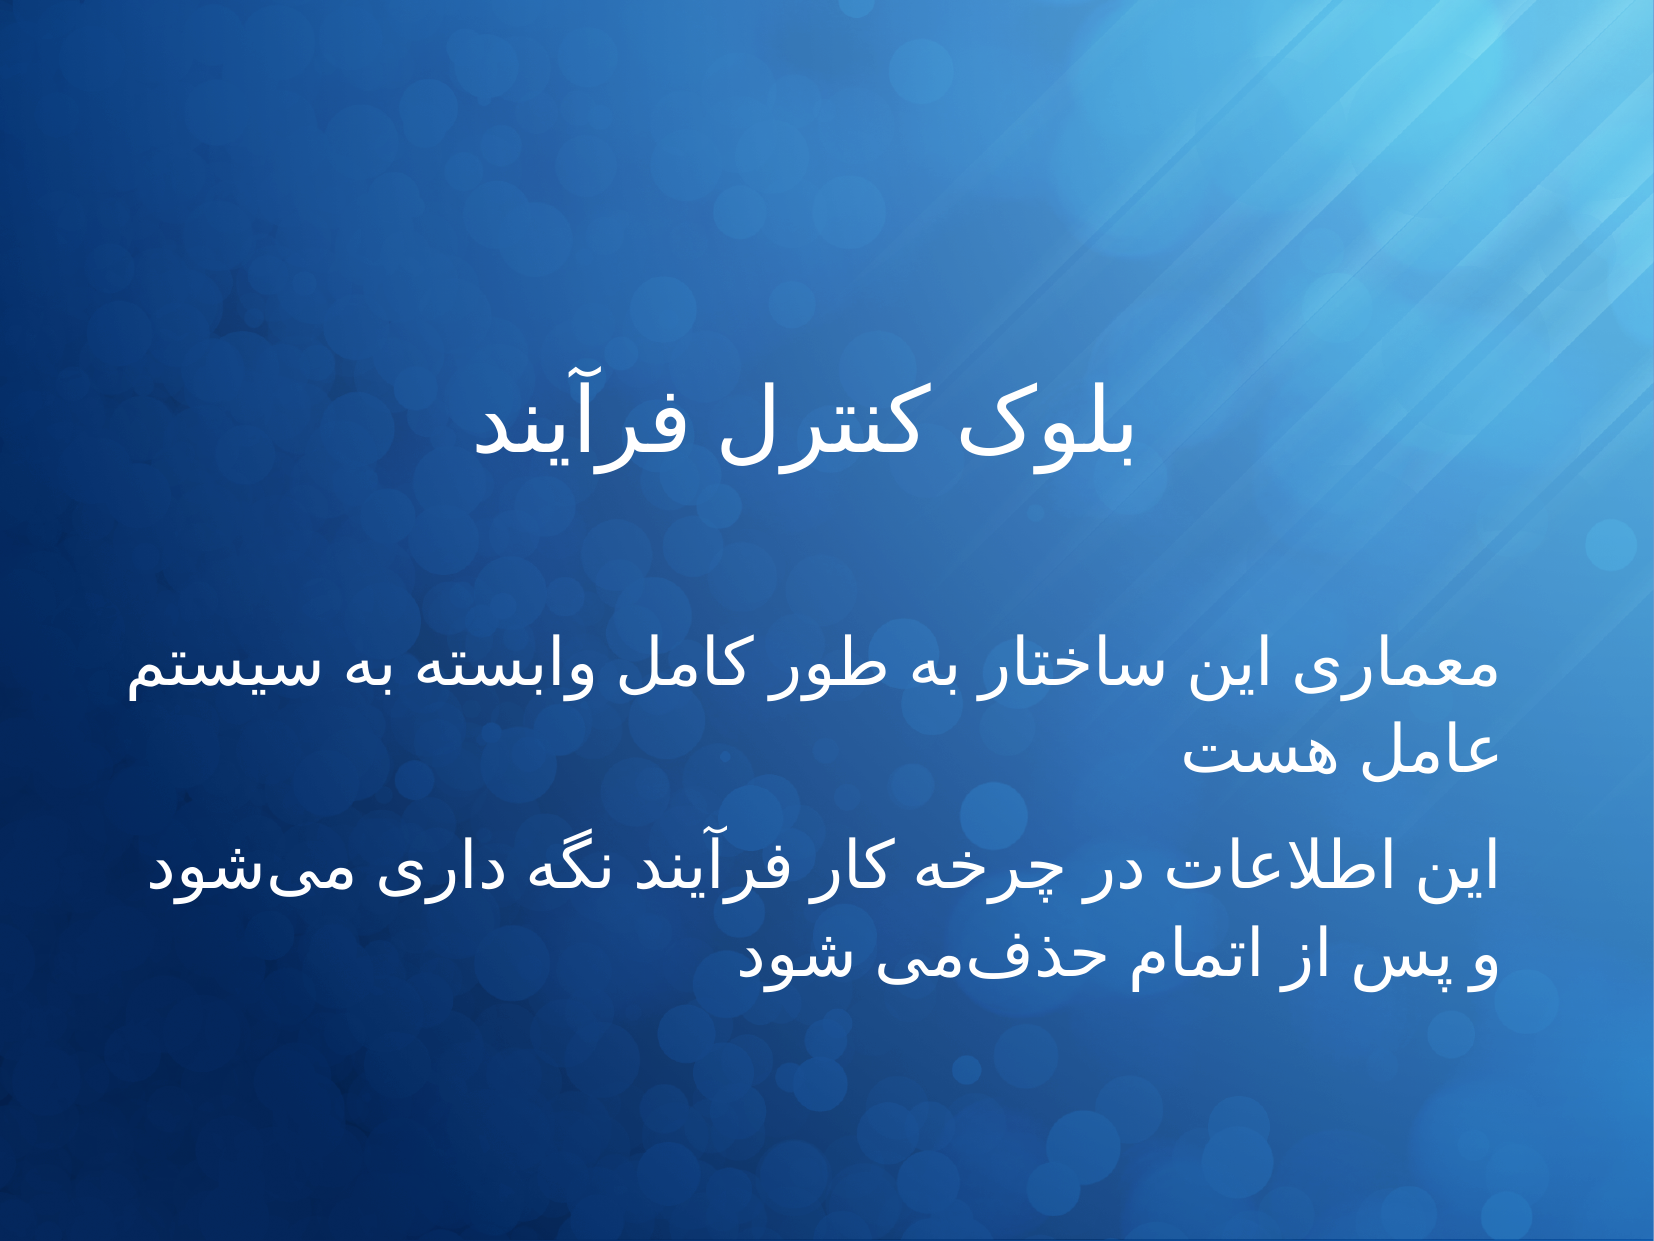

# بلوک کنترل فرآیند
معماری این ساختار به طور کامل وابسته به سیستم عامل هست
این اطلاعات در چرخه کار فرآیند نگه داری می‌شود و پس از اتمام حذف‌می شود